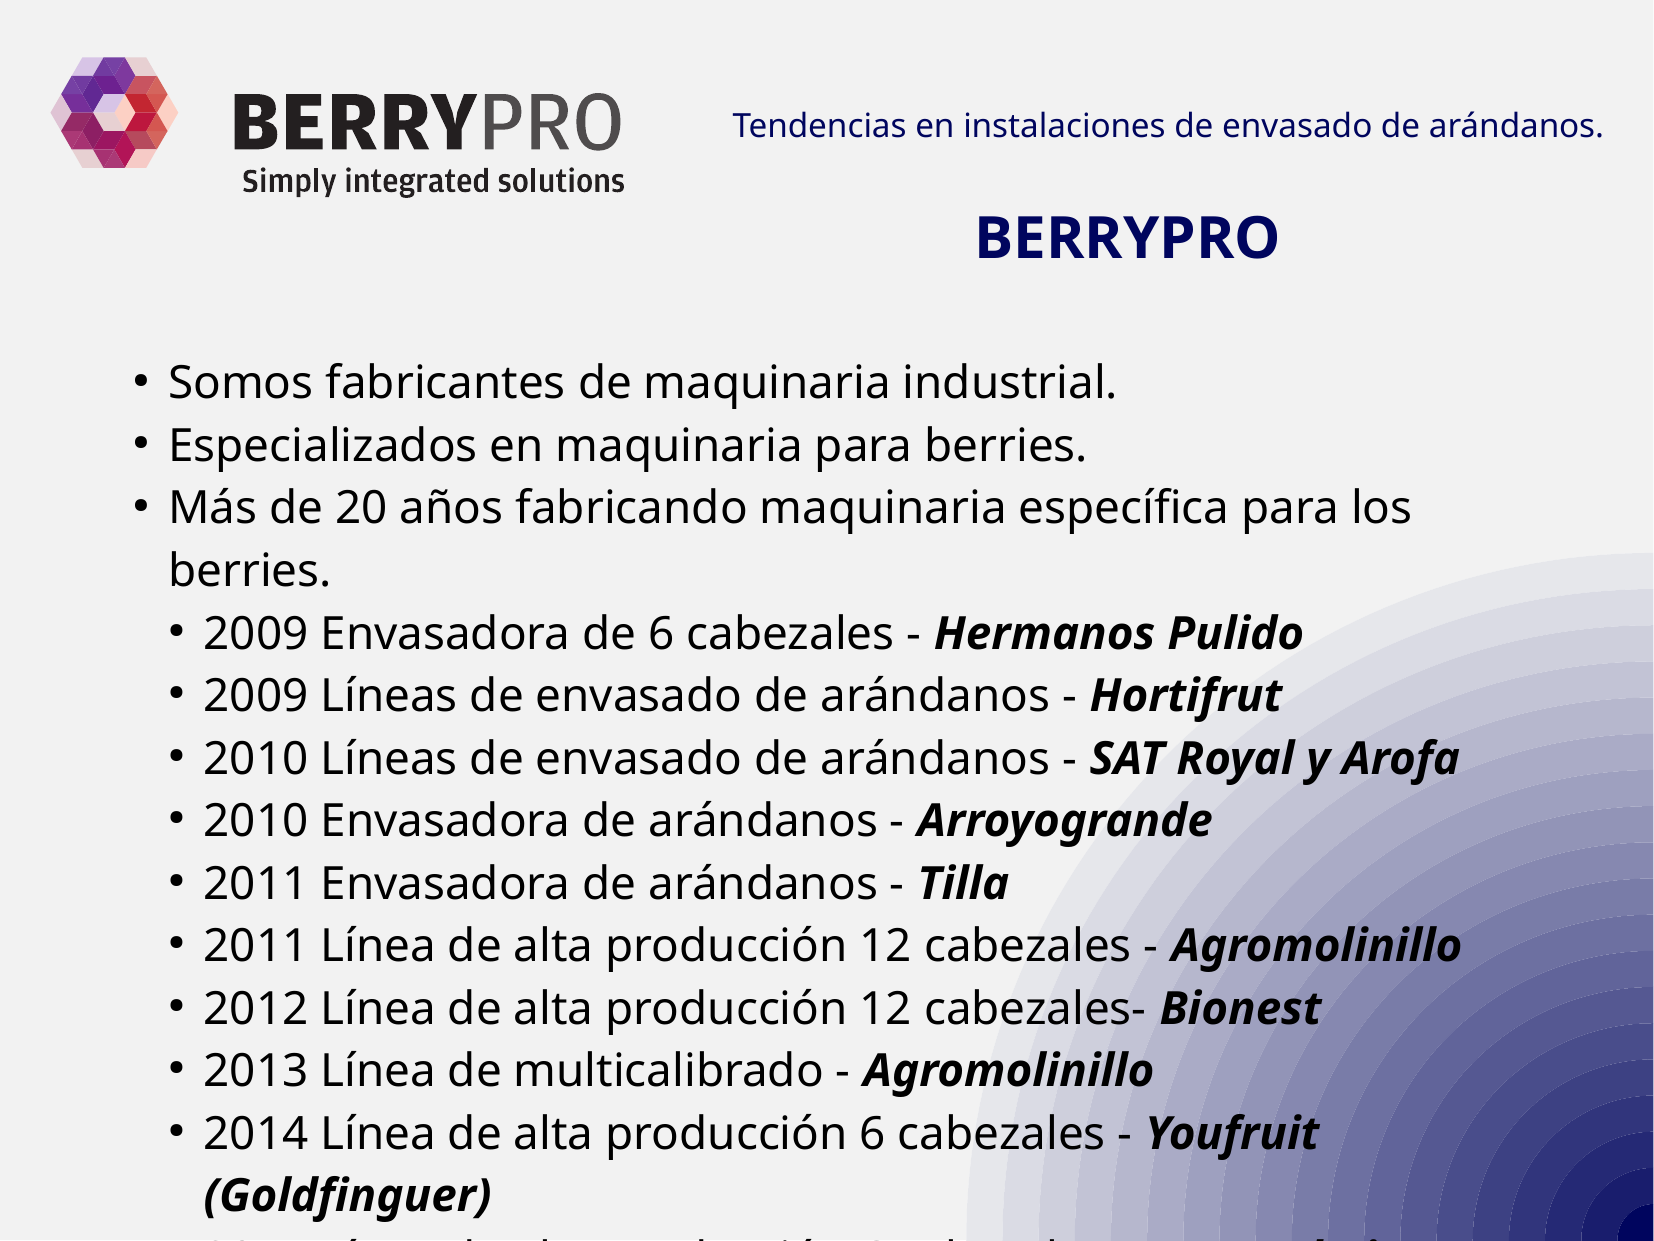

Tendencias en instalaciones de envasado de arándanos.
BERRYPRO
Somos fabricantes de maquinaria industrial.
Especializados en maquinaria para berries.
Más de 20 años fabricando maquinaria específica para los berries.
2009 Envasadora de 6 cabezales - Hermanos Pulido
2009 Líneas de envasado de arándanos - Hortifrut
2010 Líneas de envasado de arándanos - SAT Royal y Arofa
2010 Envasadora de arándanos - Arroyogrande
2011 Envasadora de arándanos - Tilla
2011 Línea de alta producción 12 cabezales - Agromolinillo
2012 Línea de alta producción 12 cabezales- Bionest
2013 Línea de multicalibrado - Agromolinillo
2014 Línea de alta producción 6 cabezales - Youfruit (Goldfinguer)
2014 Línea de alta producción 6 cabezales- Frutas El Pinar
2015 Línea de alta producción 12 cabezales- Surexport
2015 Equipos Compactos para Cantabria, Portugal y Bolivia.